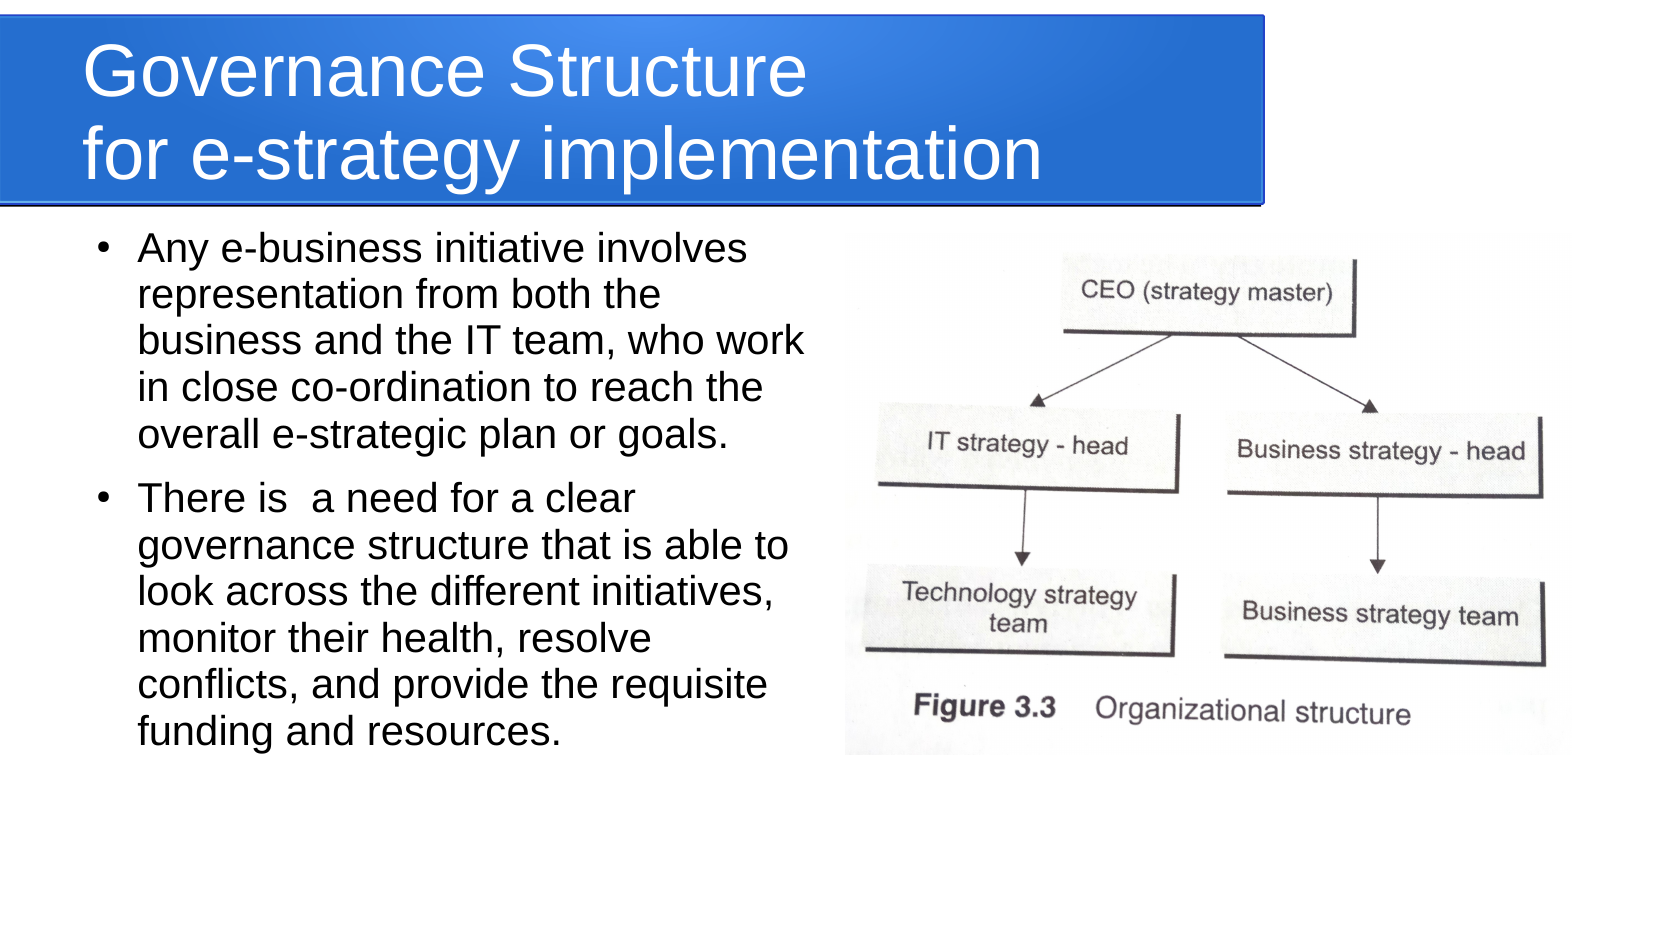

# Governance Structure for e-strategy implementation
Any e-business initiative involves representation from both the business and the IT team, who work in close co-ordination to reach the overall e-strategic plan or goals.
There is a need for a clear governance structure that is able to look across the different initiatives, monitor their health, resolve conflicts, and provide the requisite funding and resources.